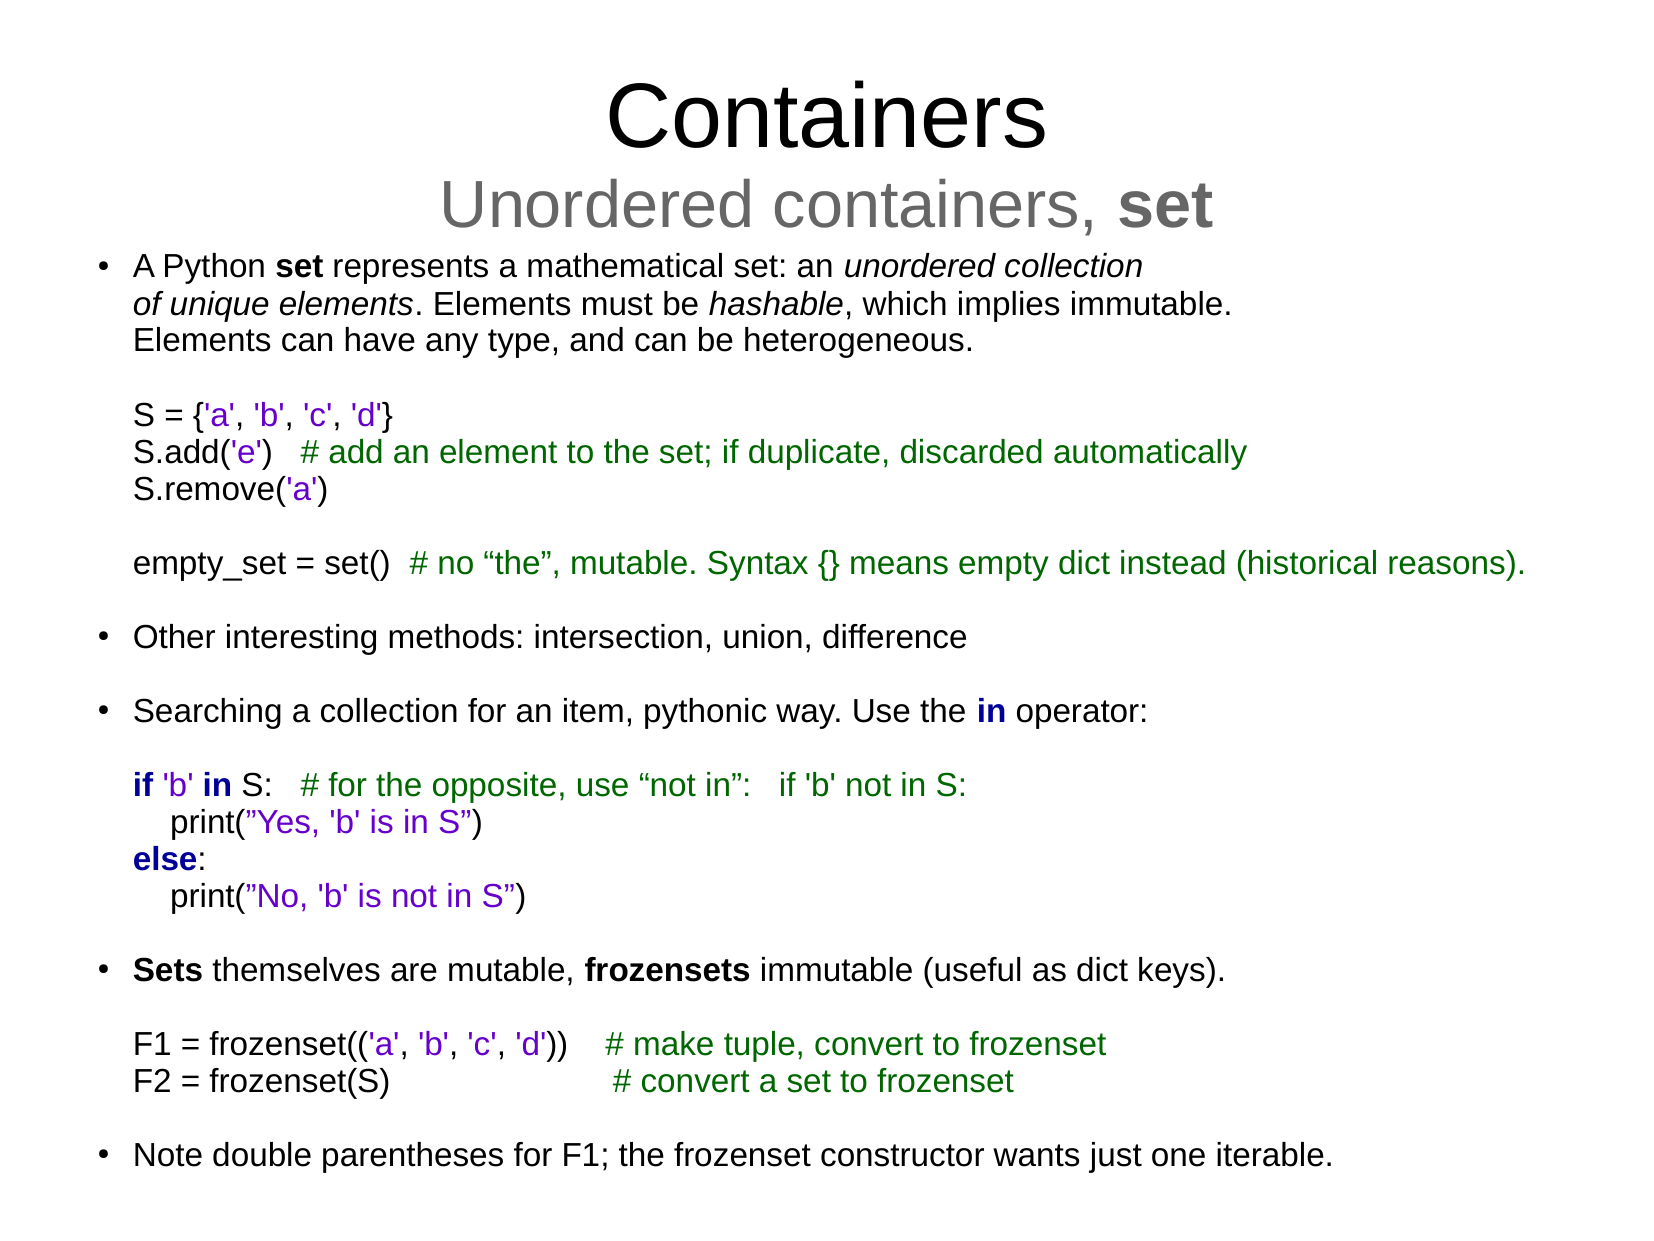

# Containers Unordered containers, set
A Python set represents a mathematical set: an unordered collection
of unique elements. Elements must be hashable, which implies immutable.
Elements can have any type, and can be heterogeneous.
S = {'a', 'b', 'c', 'd'}
S.add('e') # add an element to the set; if duplicate, discarded automatically
S.remove('a')
empty_set = set() # no “the”, mutable. Syntax {} means empty dict instead (historical reasons).
Other interesting methods: intersection, union, difference
Searching a collection for an item, pythonic way. Use the in operator:
if 'b' in S: # for the opposite, use “not in”: if 'b' not in S:
 print(”Yes, 'b' is in S”)
else:
 print(”No, 'b' is not in S”)
Sets themselves are mutable, frozensets immutable (useful as dict keys).
F1 = frozenset(('a', 'b', 'c', 'd')) # make tuple, convert to frozenset
F2 = frozenset(S) # convert a set to frozenset
Note double parentheses for F1; the frozenset constructor wants just one iterable.